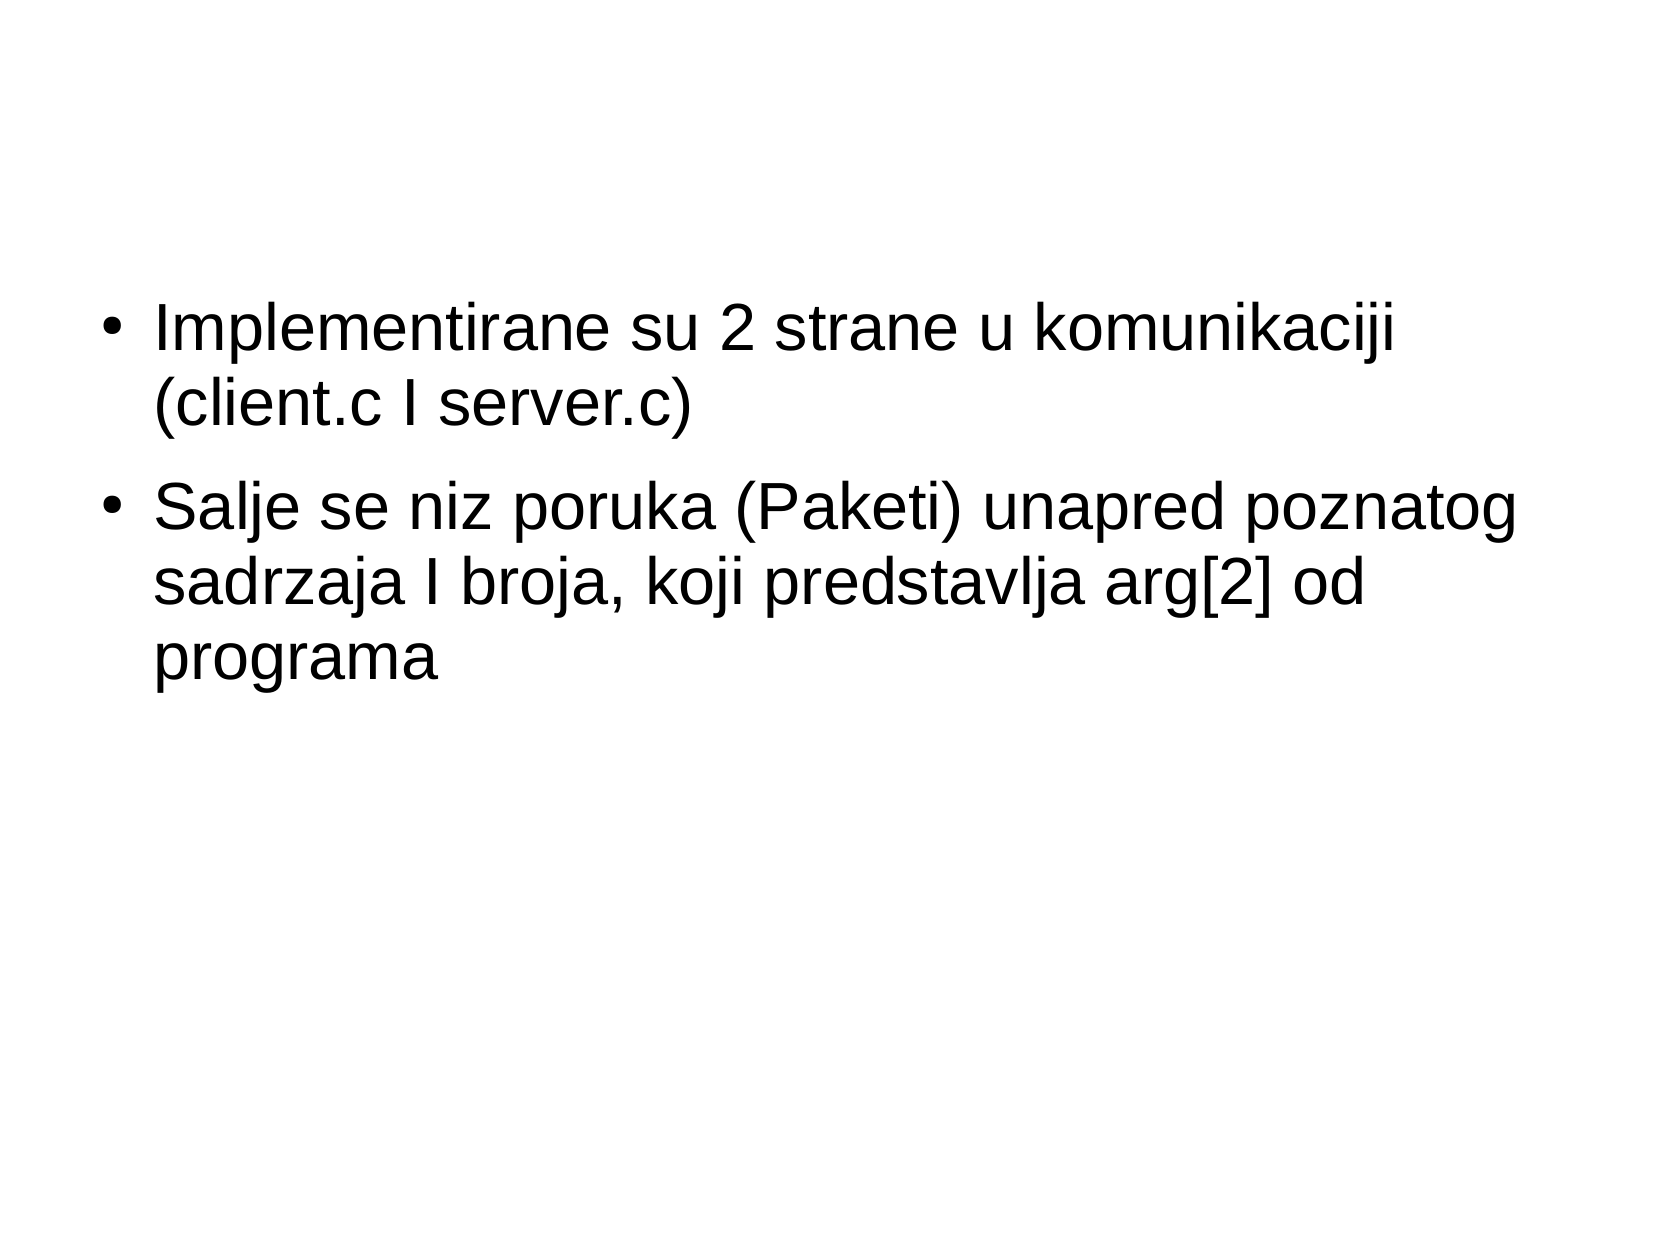

#
Implementirane su 2 strane u komunikaciji (client.c I server.c)
Salje se niz poruka (Paketi) unapred poznatog sadrzaja I broja, koji predstavlja arg[2] od programa